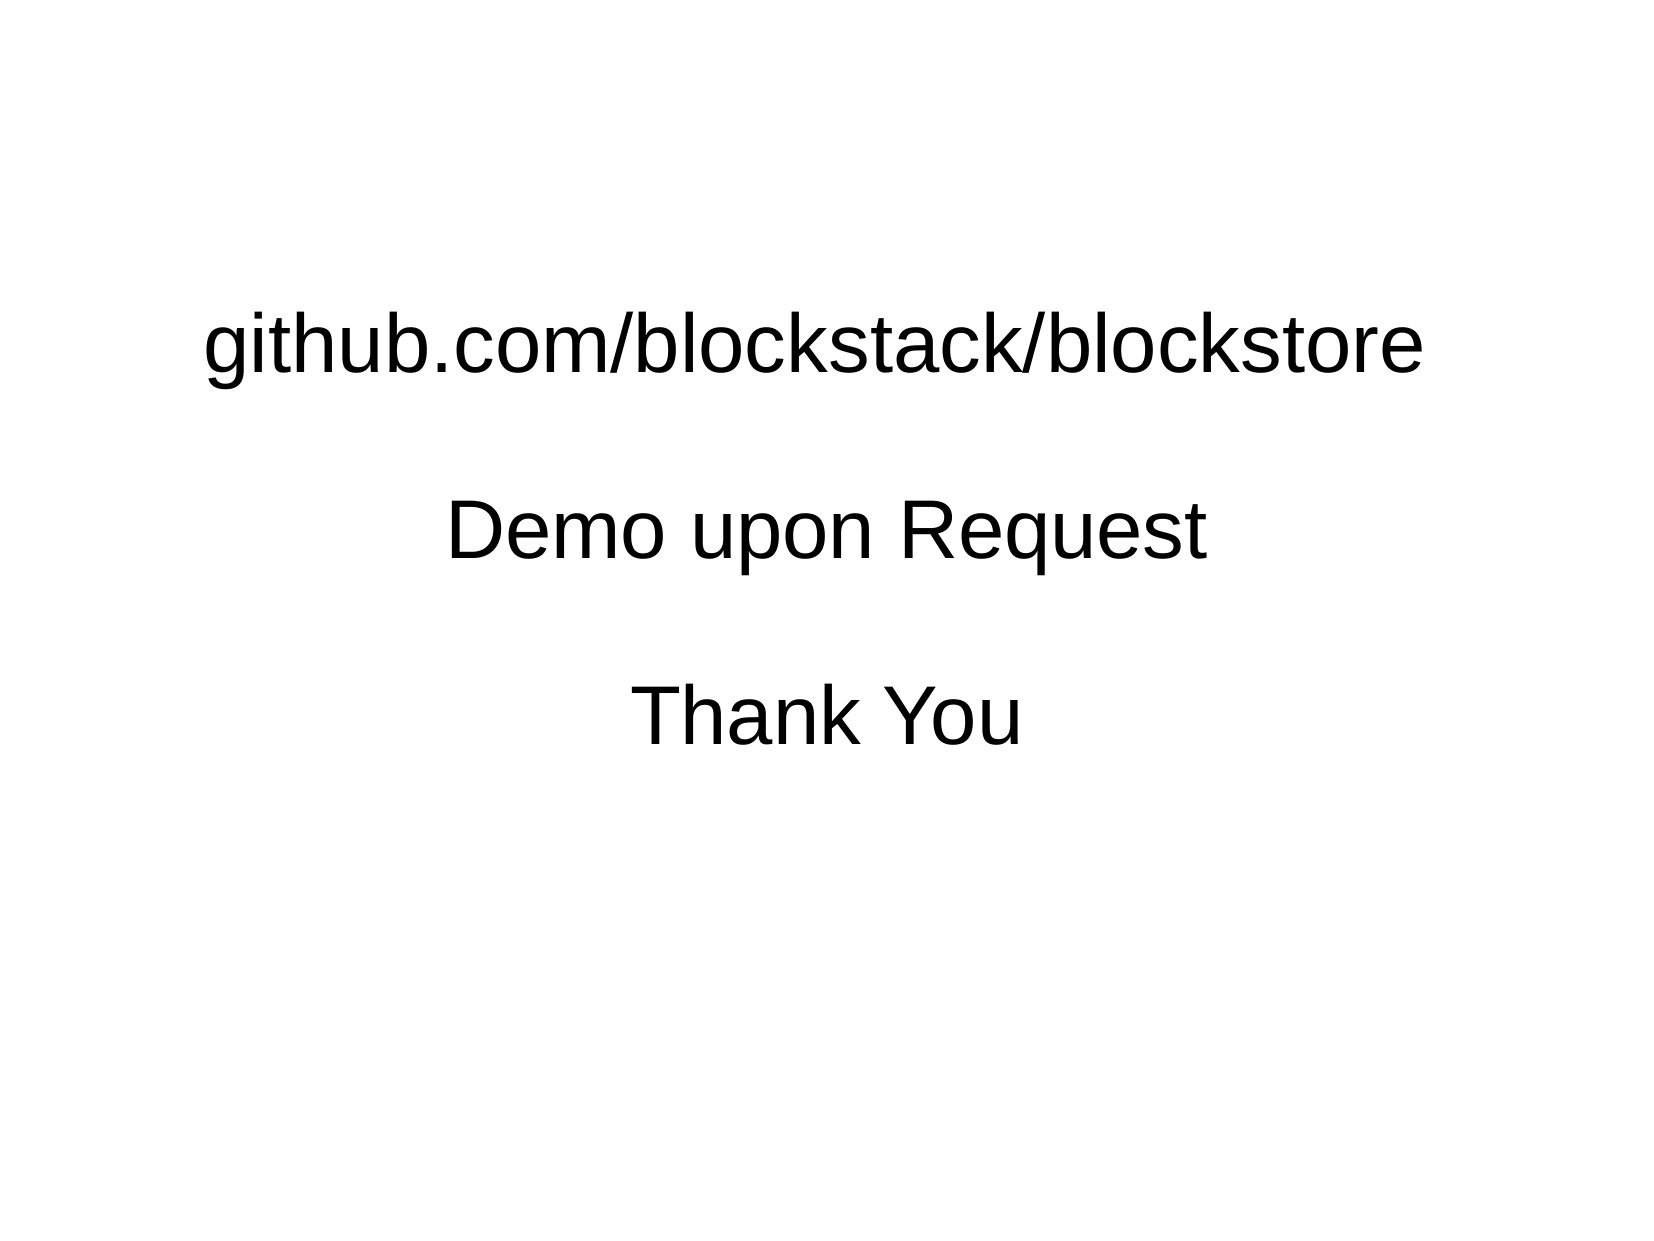

# github.com/blockstack/blockstore
Demo upon Request
Thank You